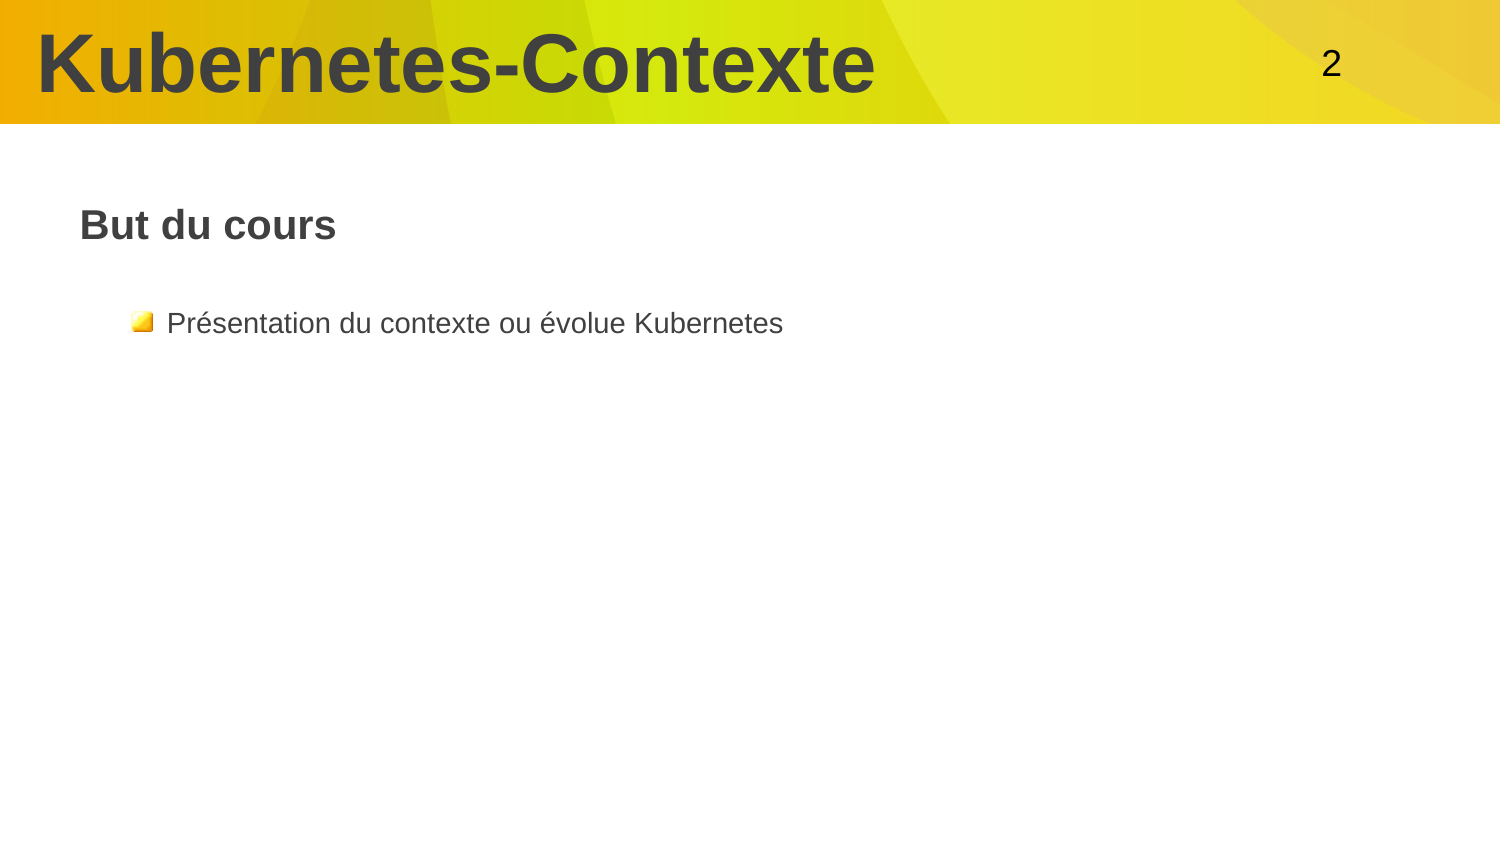

Kubernetes-Contexte
But du cours
Présentation du contexte ou évolue Kubernetes